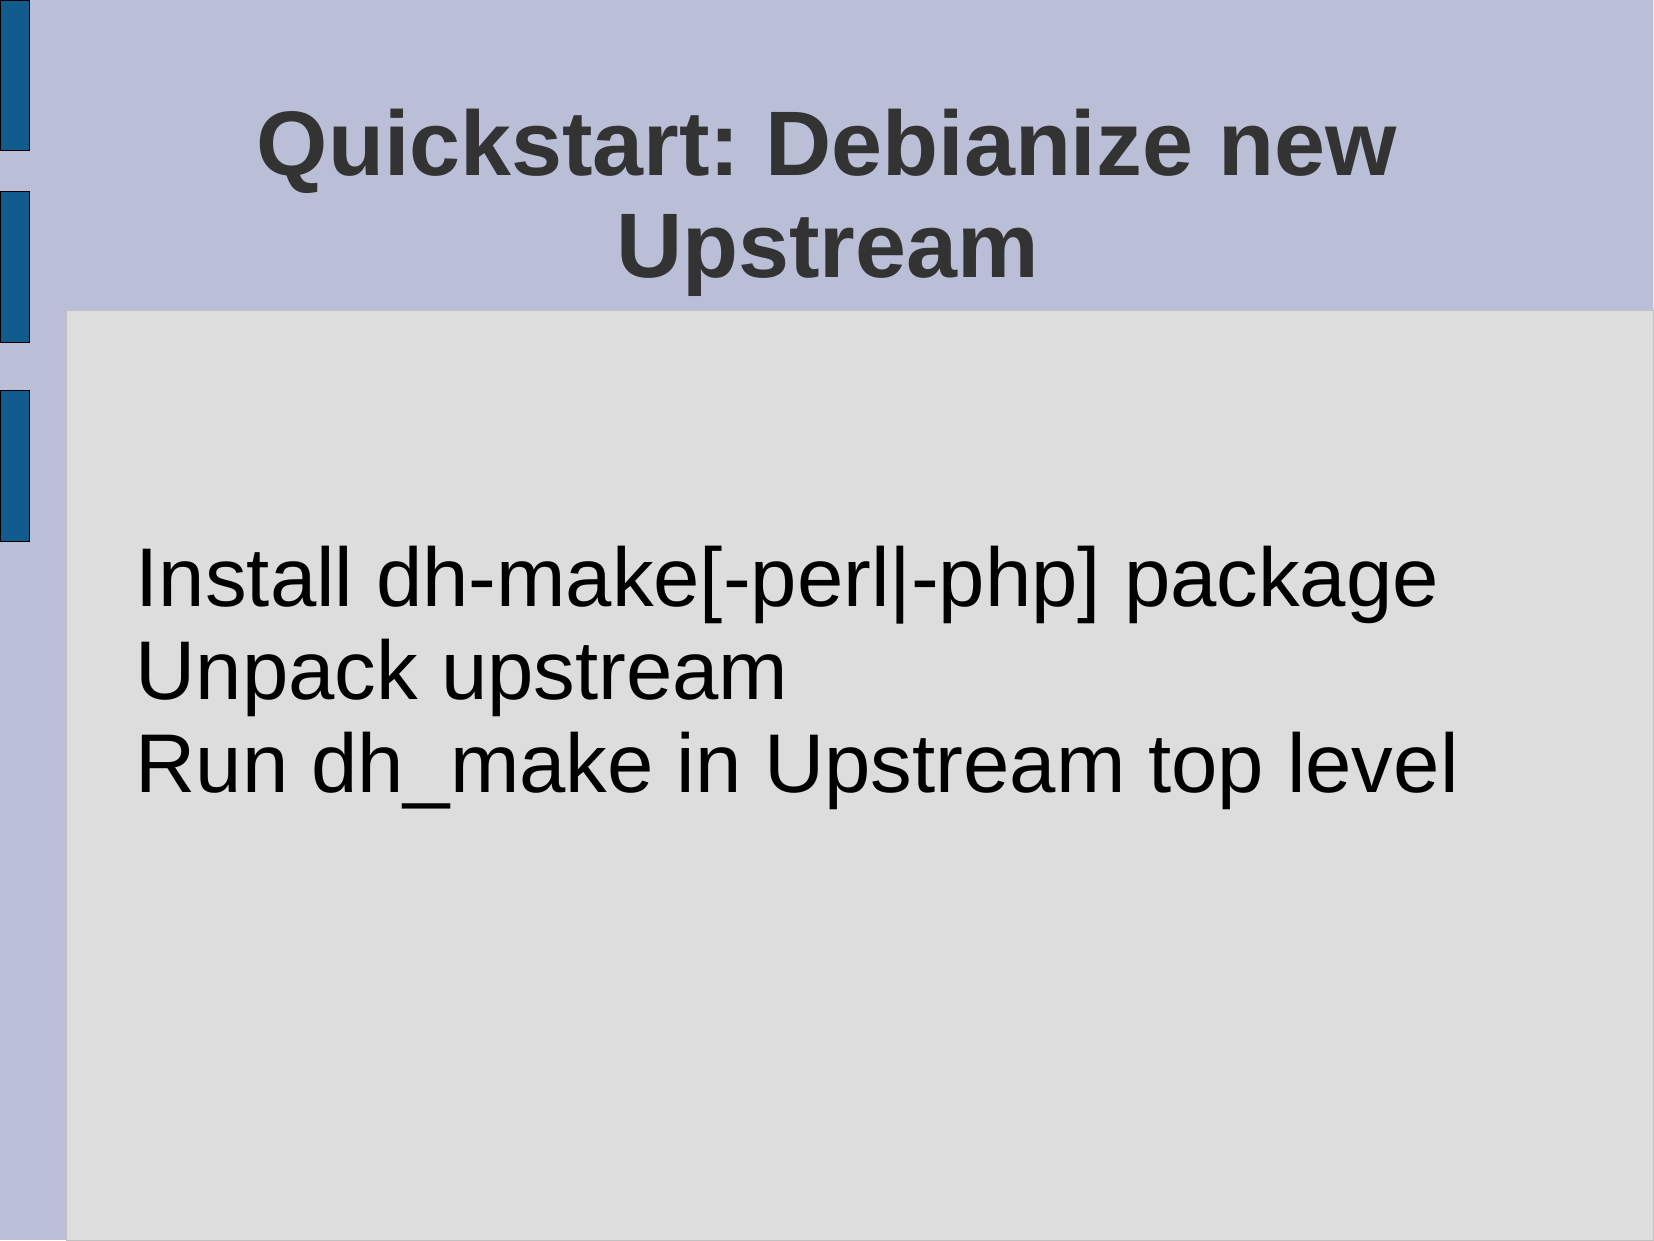

# Quickstart: Debianize new Upstream
Install dh-make[-perl|-php] package
Unpack upstream
Run dh_make in Upstream top level